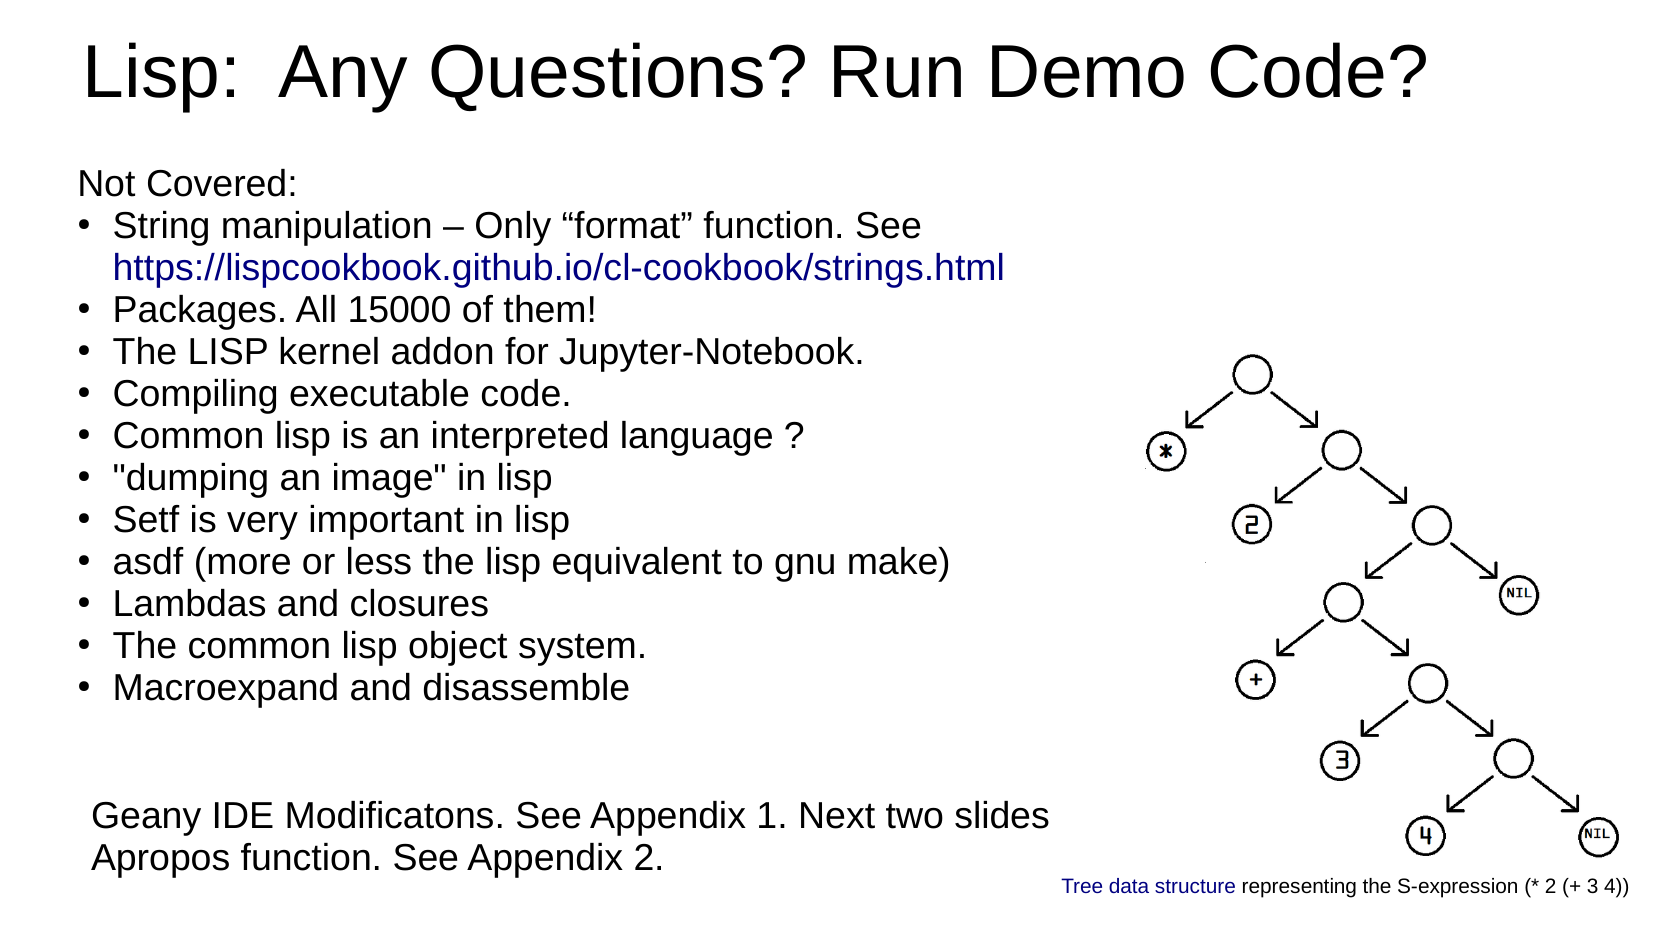

# Lisp: Any Questions? Run Demo Code?
Not Covered:
String manipulation – Only “format” function. See https://lispcookbook.github.io/cl-cookbook/strings.html
Packages. All 15000 of them!
The LISP kernel addon for Jupyter-Notebook.
Compiling executable code.
Common lisp is an interpreted language ?
"dumping an image" in lisp
Setf is very important in lisp
asdf (more or less the lisp equivalent to gnu make)
Lambdas and closures
The common lisp object system.
Macroexpand and disassemble
Geany IDE Modificatons. See Appendix 1. Next two slides
Apropos function. See Appendix 2.
Tree data structure representing the S-expression (* 2 (+ 3 4))